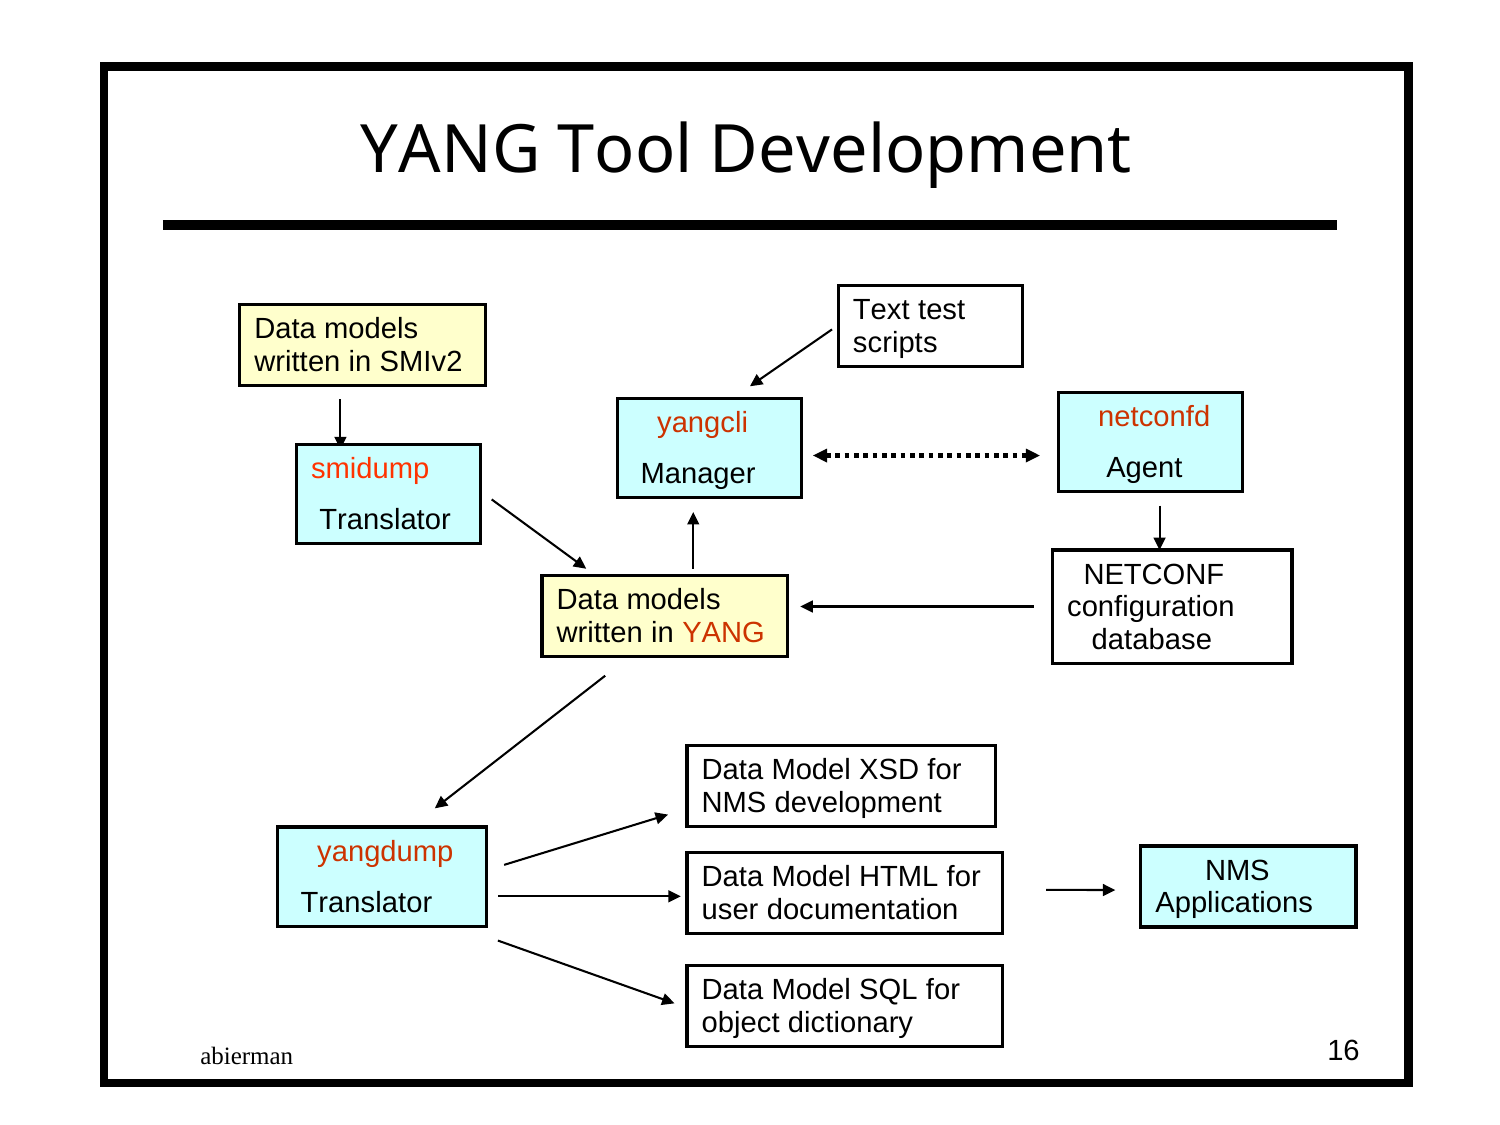

# YANG Tool Development
Text test scripts
Data models written in SMIv2
 netconfd
 Agent
 yangcli
 Manager
smidump
 Translator
 NETCONF
configuration
 database
Data models written in YANG
Data Model XSD for NMS development
 yangdump
 Translator
 NMS Applications
Data Model HTML for user documentation
Data Model SQL for object dictionary
16